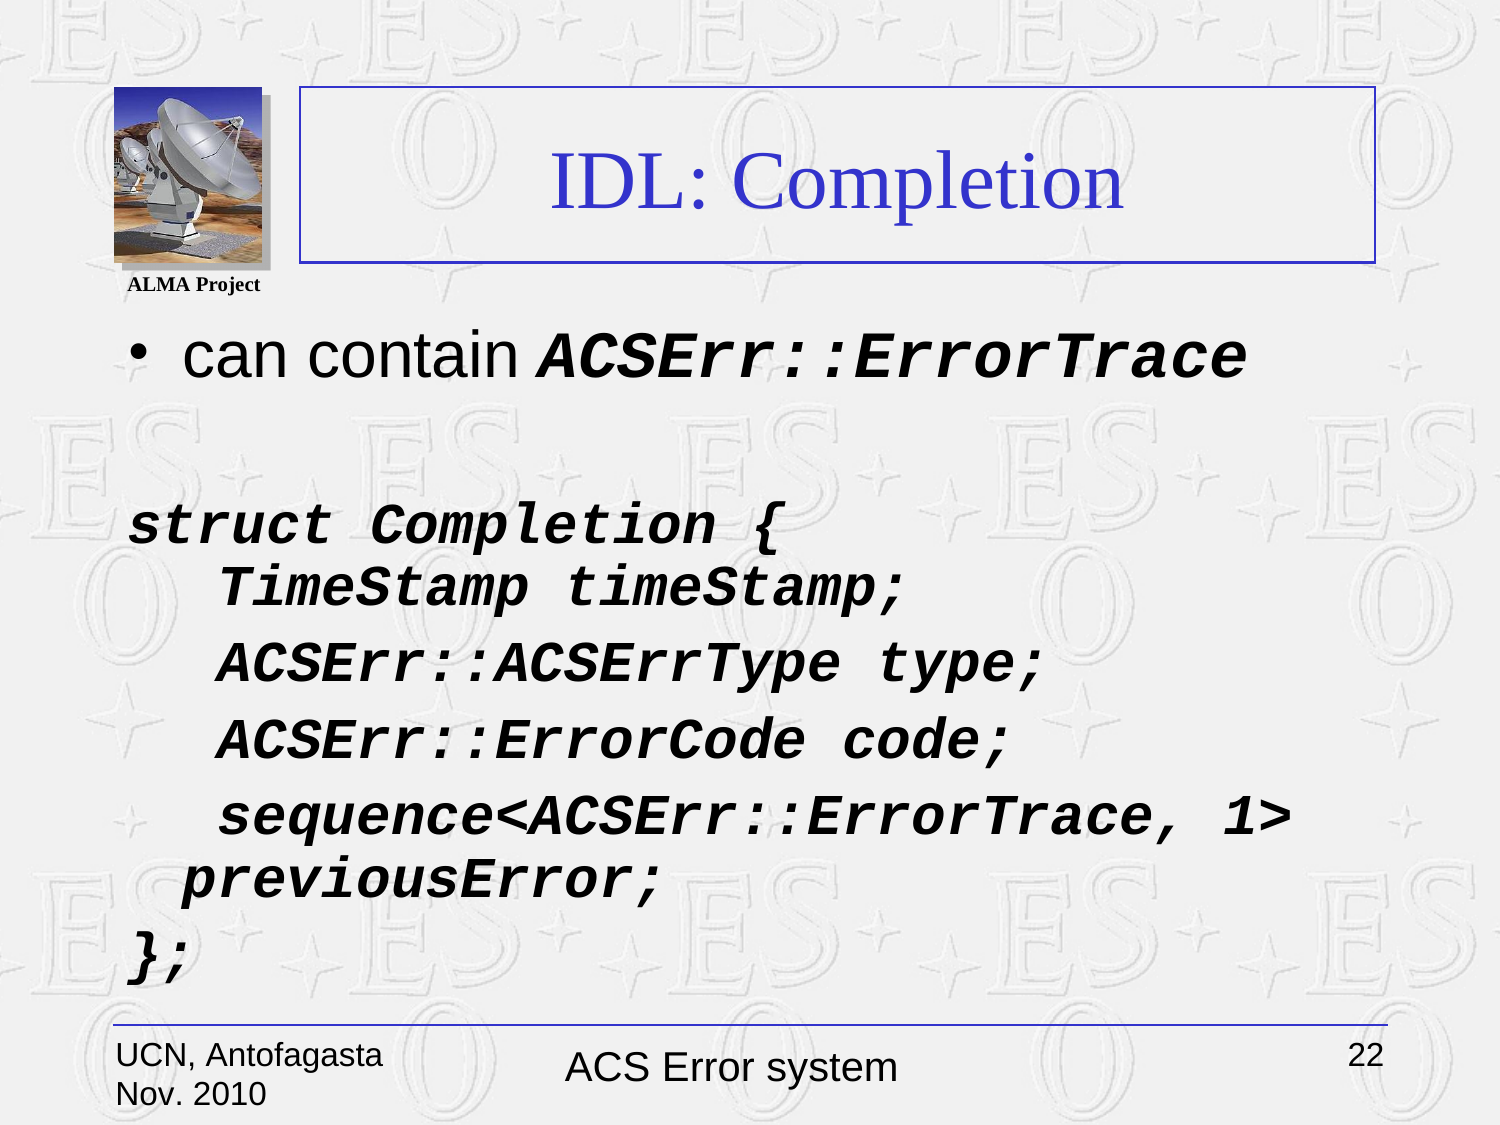

# IDL: Completion
can contain ACSErr::ErrorTrace
struct Completion {
 TimeStamp timeStamp;
	 ACSErr::ACSErrType type;
	 ACSErr::ErrorCode code;
	 sequence<ACSErr::ErrorTrace, 1> 					previousError;
};
22